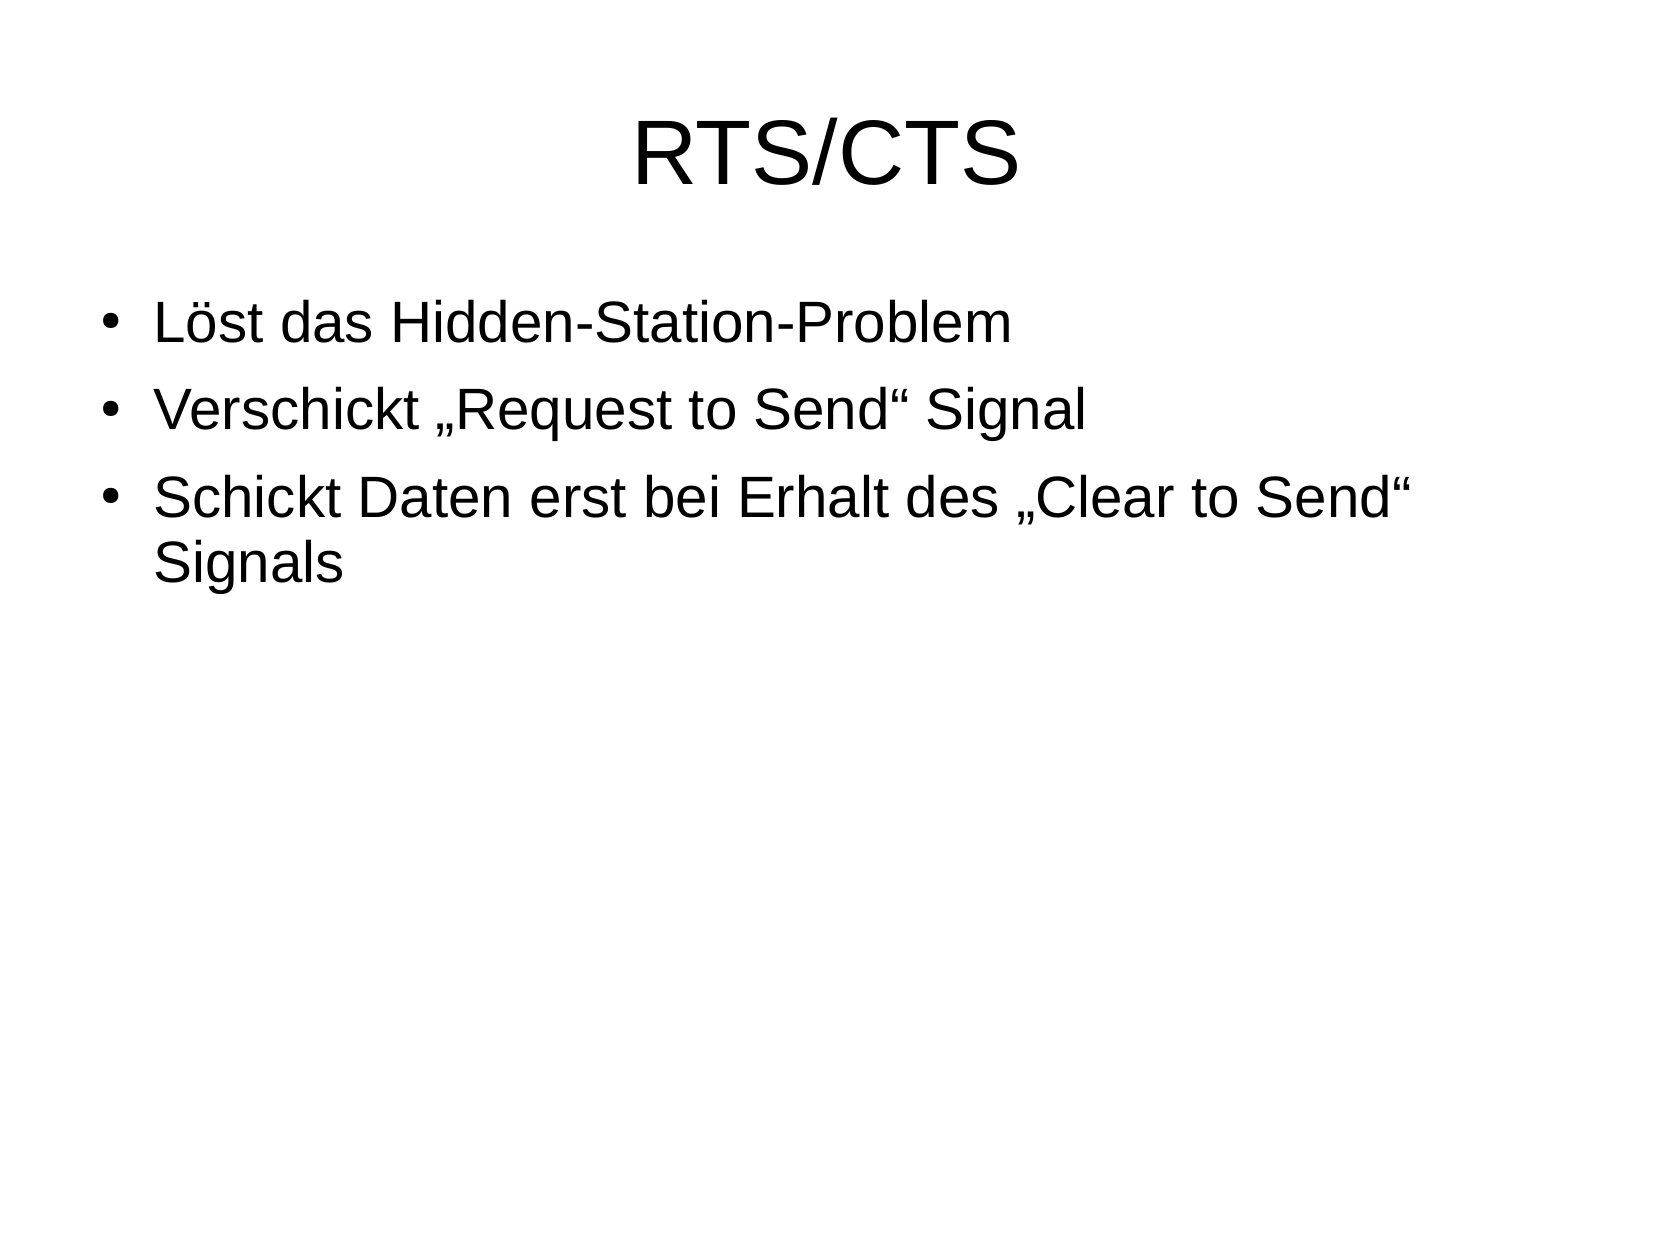

# RTS/CTS
Löst das Hidden-Station-Problem
Verschickt „Request to Send“ Signal
Schickt Daten erst bei Erhalt des „Clear to Send“ Signals